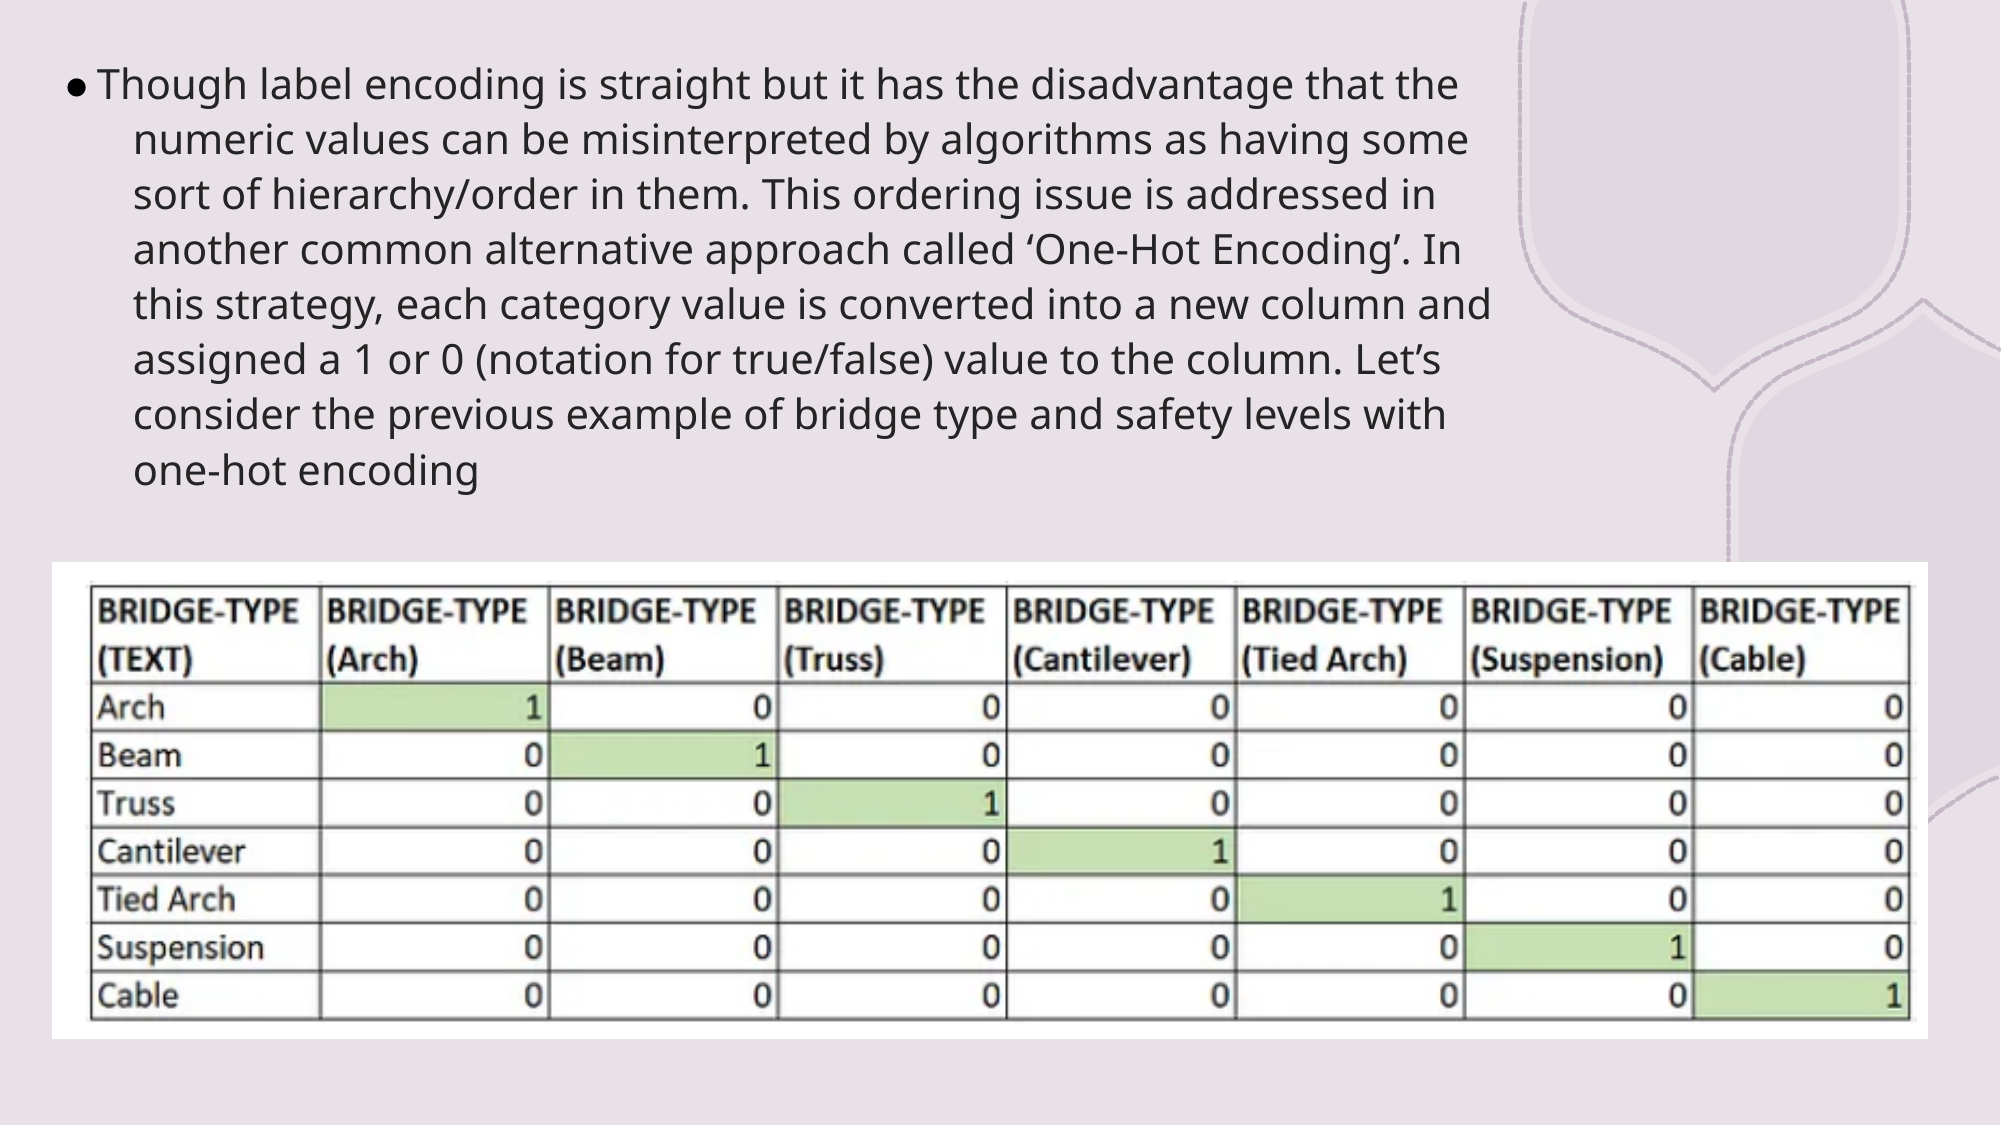

# Though label encoding is straight but it has the disadvantage that the numeric values can be misinterpreted by algorithms as having some sort of hierarchy/order in them. This ordering issue is addressed in another common alternative approach called ‘One-Hot Encoding’. In this strategy, each category value is converted into a new column and assigned a 1 or 0 (notation for true/false) value to the column. Let’s consider the previous example of bridge type and safety levels with one-hot encoding